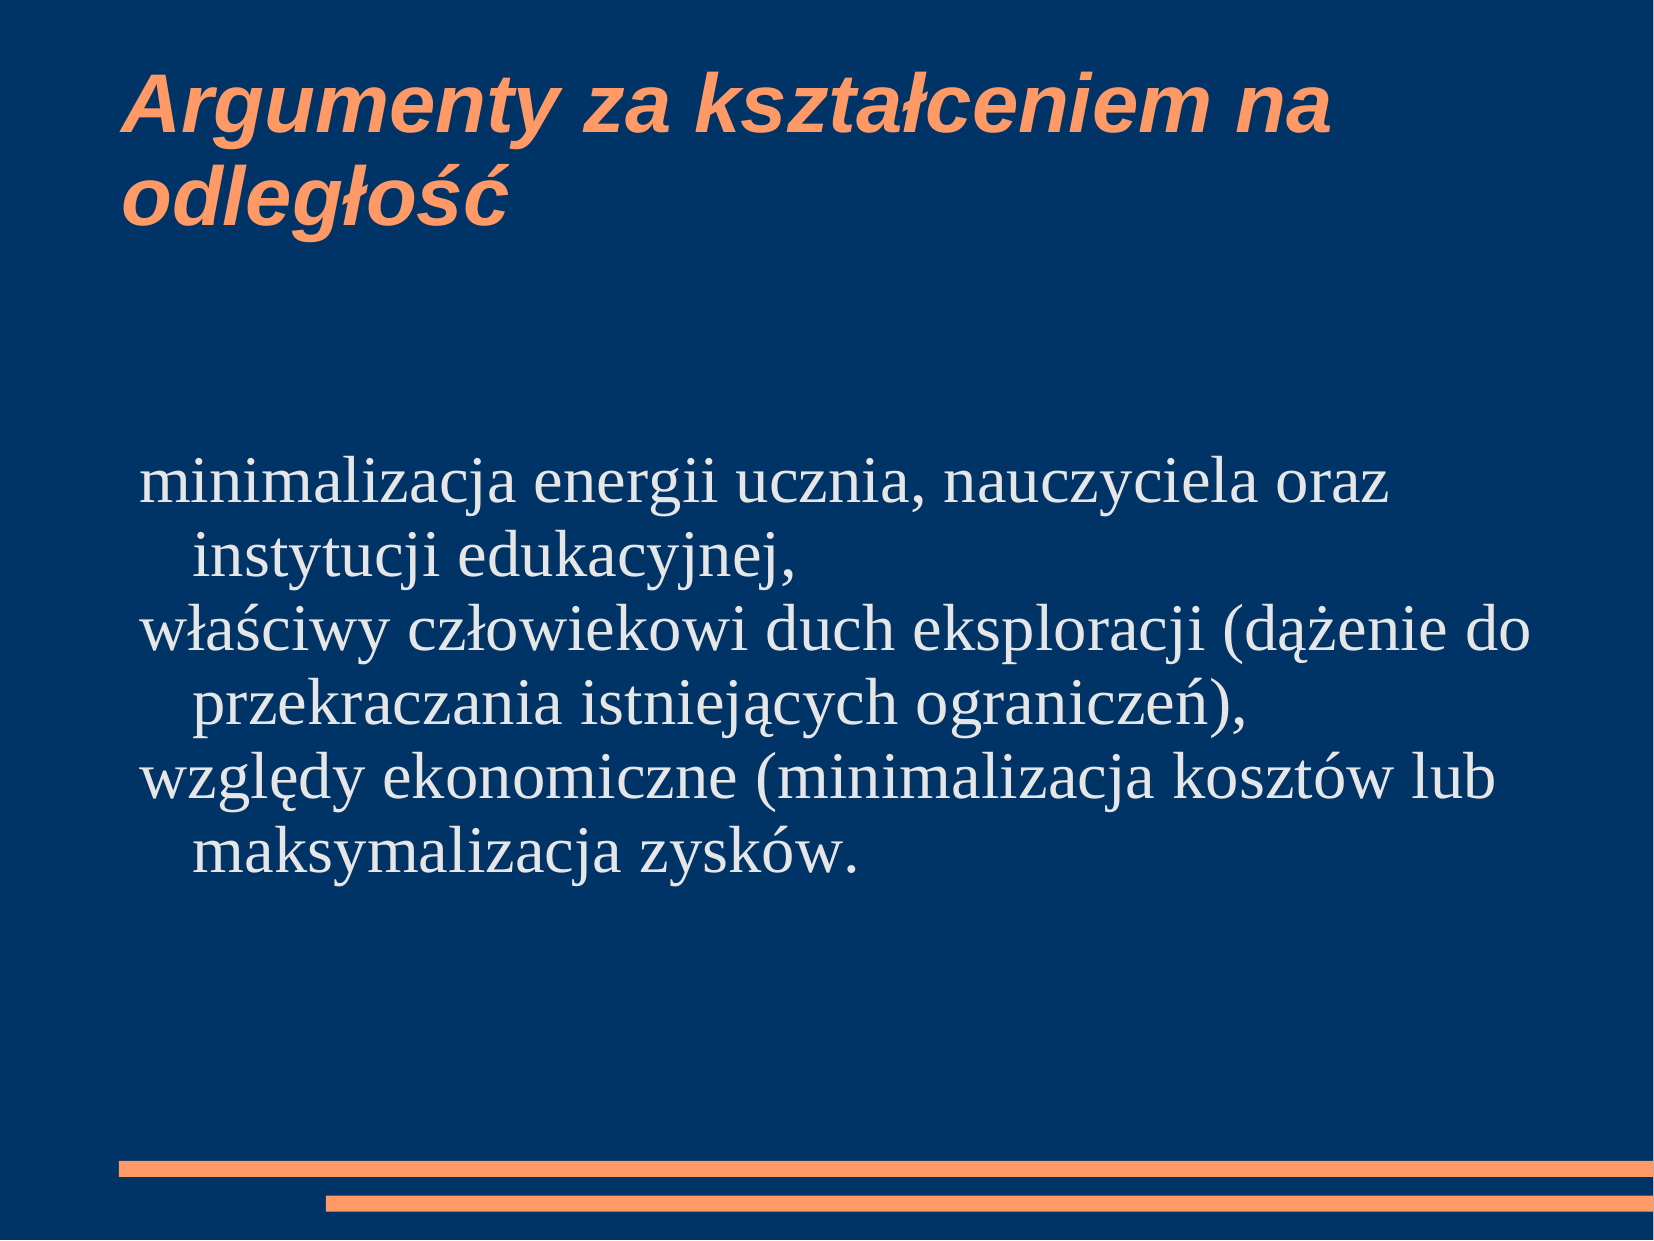

# Argumenty za kształceniem na odległość
minimalizacja energii ucznia, nauczyciela oraz instytucji edukacyjnej,
właściwy człowiekowi duch eksploracji (dążenie do przekraczania istniejących ograniczeń),
względy ekonomiczne (minimalizacja kosztów lub maksymalizacja zysków.